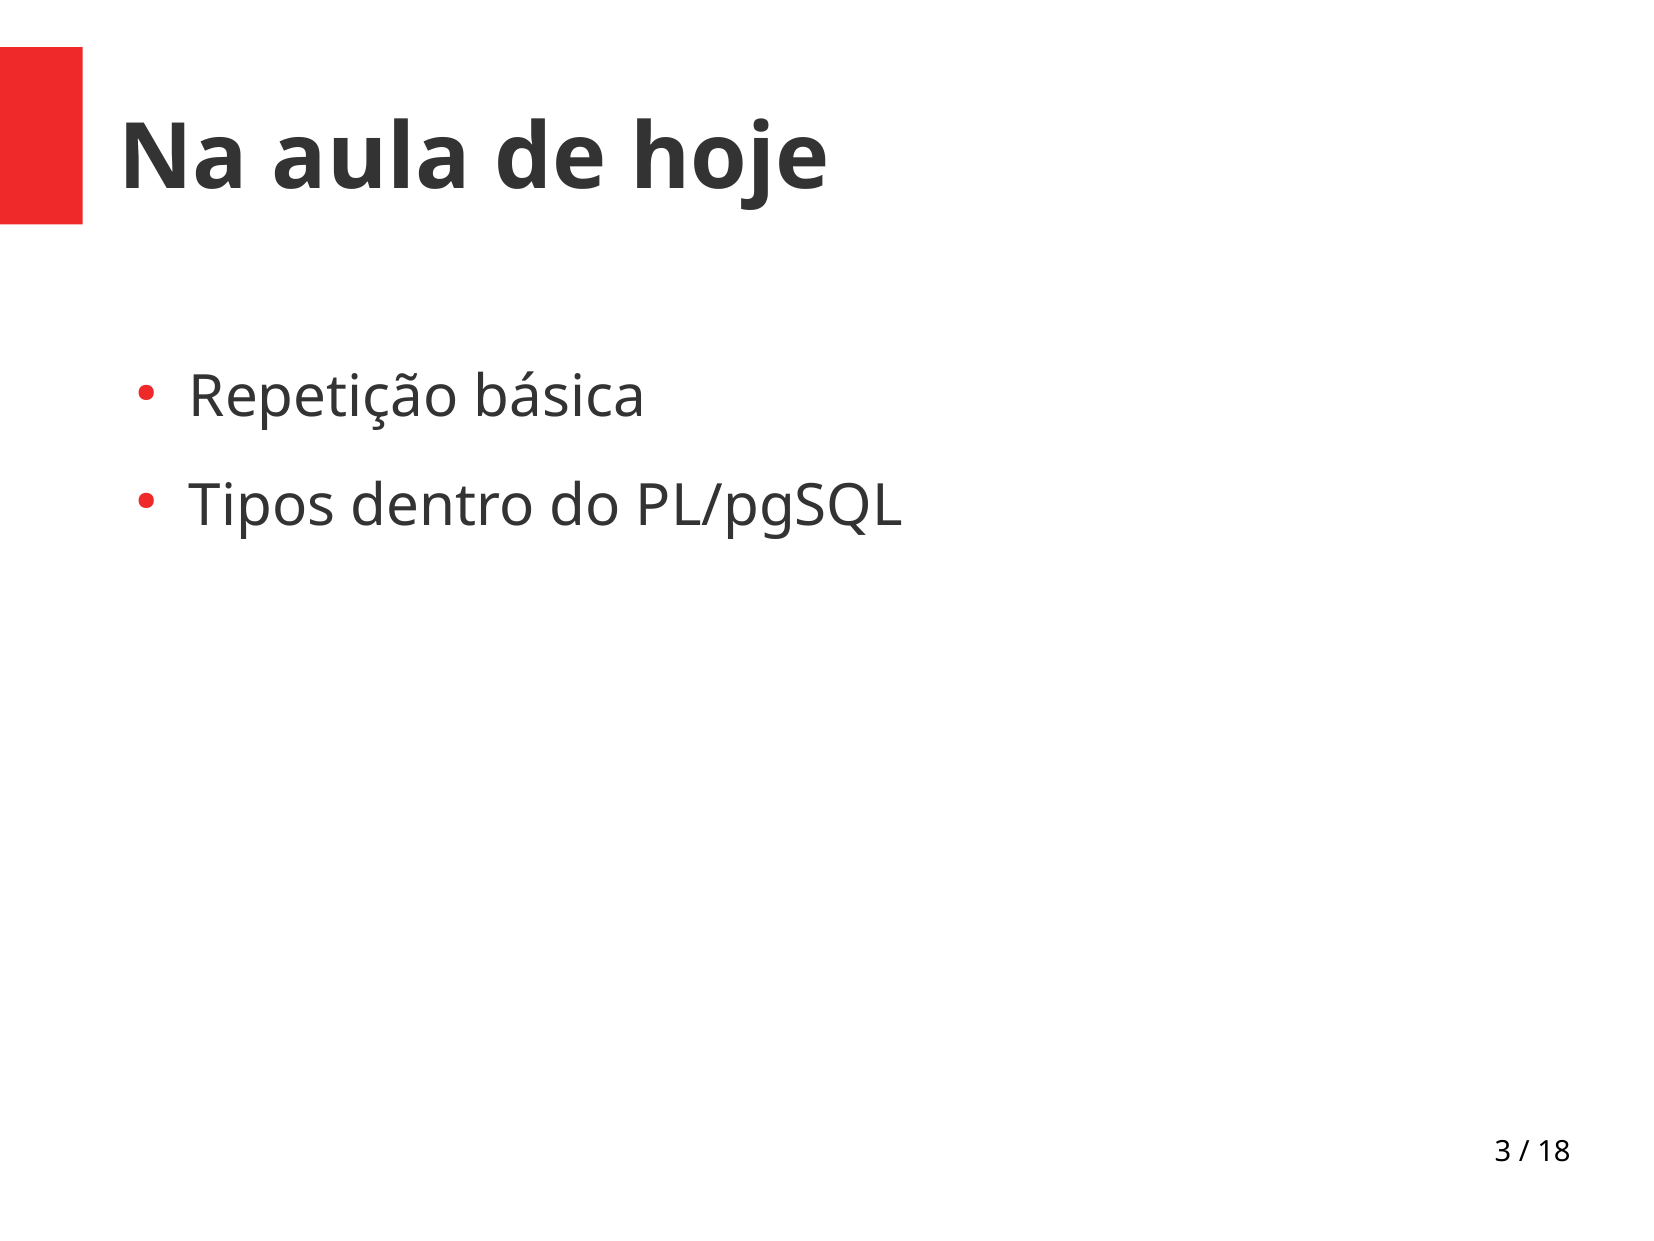

# Na aula de hoje
Repetição básica
Tipos dentro do PL/pgSQL
3